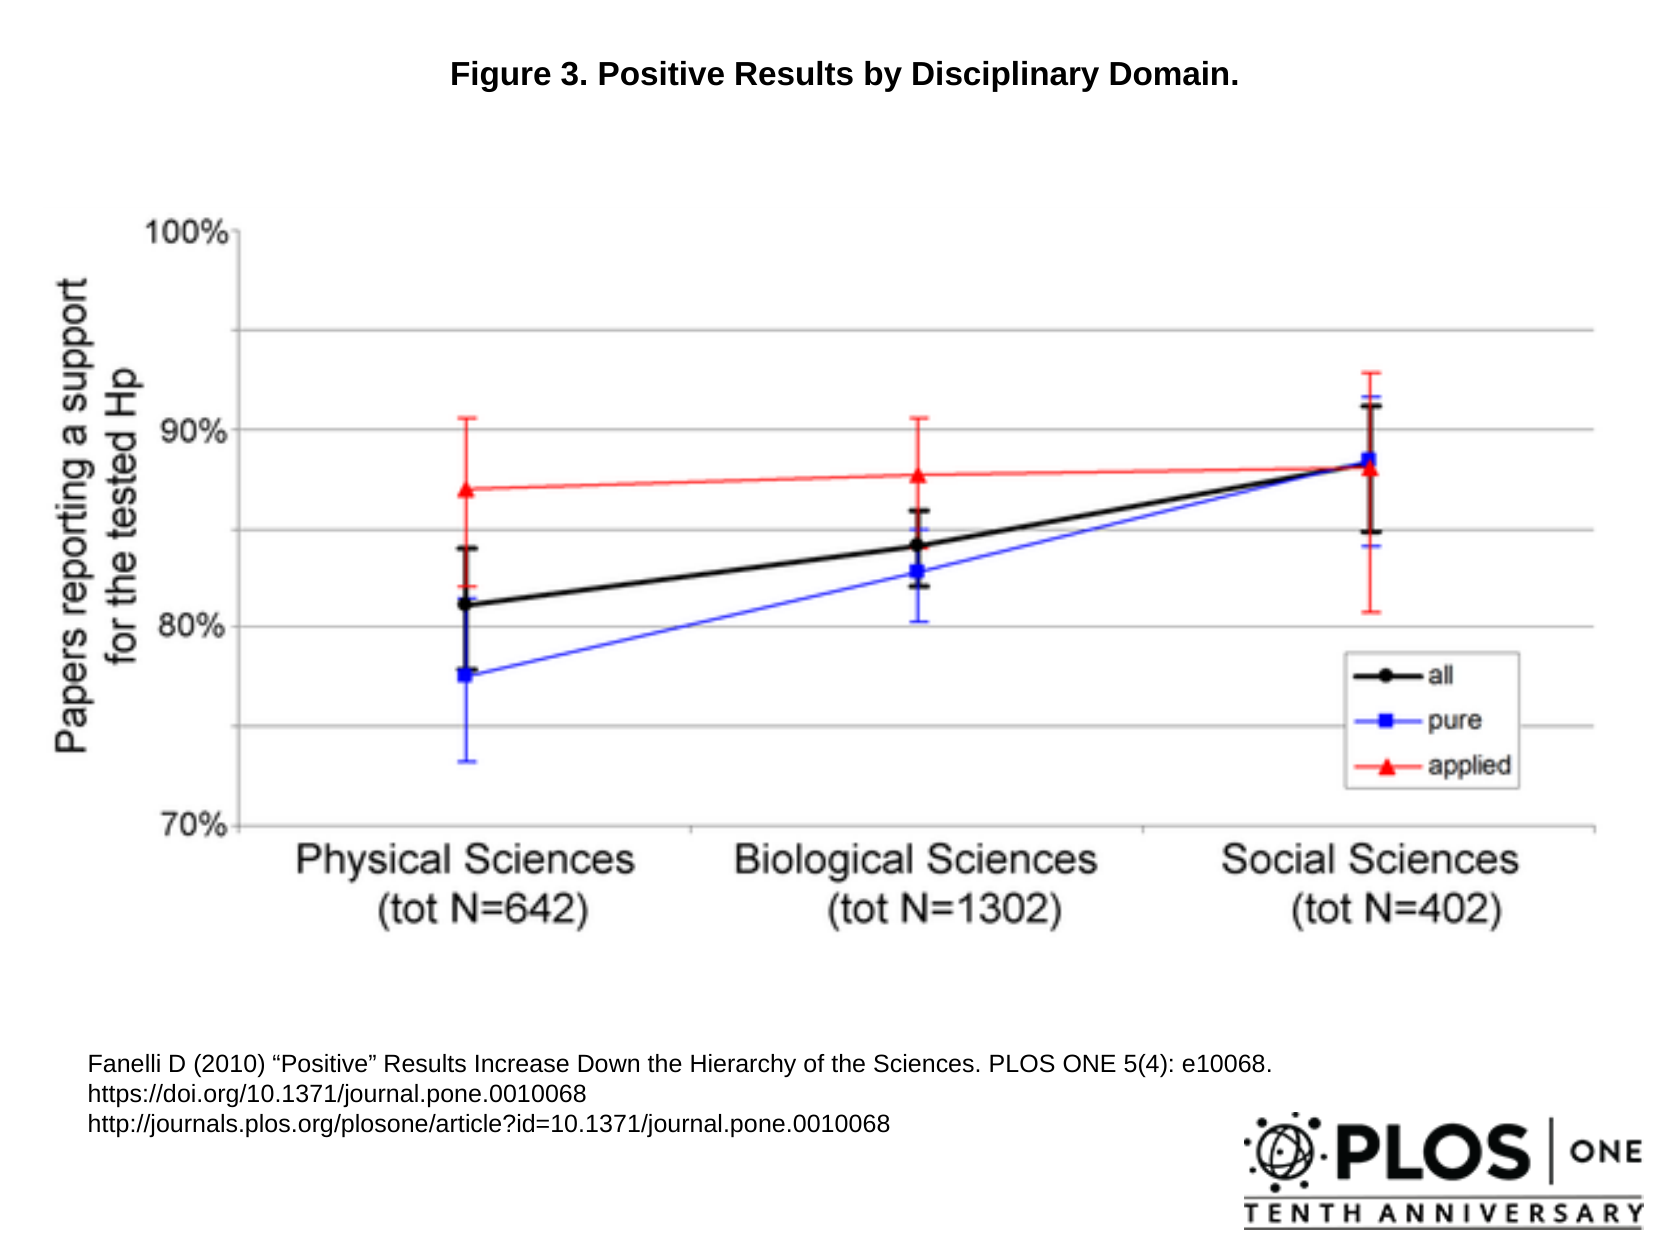

# Figure 3. Positive Results by Disciplinary Domain.
Fanelli D (2010) “Positive” Results Increase Down the Hierarchy of the Sciences. PLOS ONE 5(4): e10068. https://doi.org/10.1371/journal.pone.0010068
http://journals.plos.org/plosone/article?id=10.1371/journal.pone.0010068